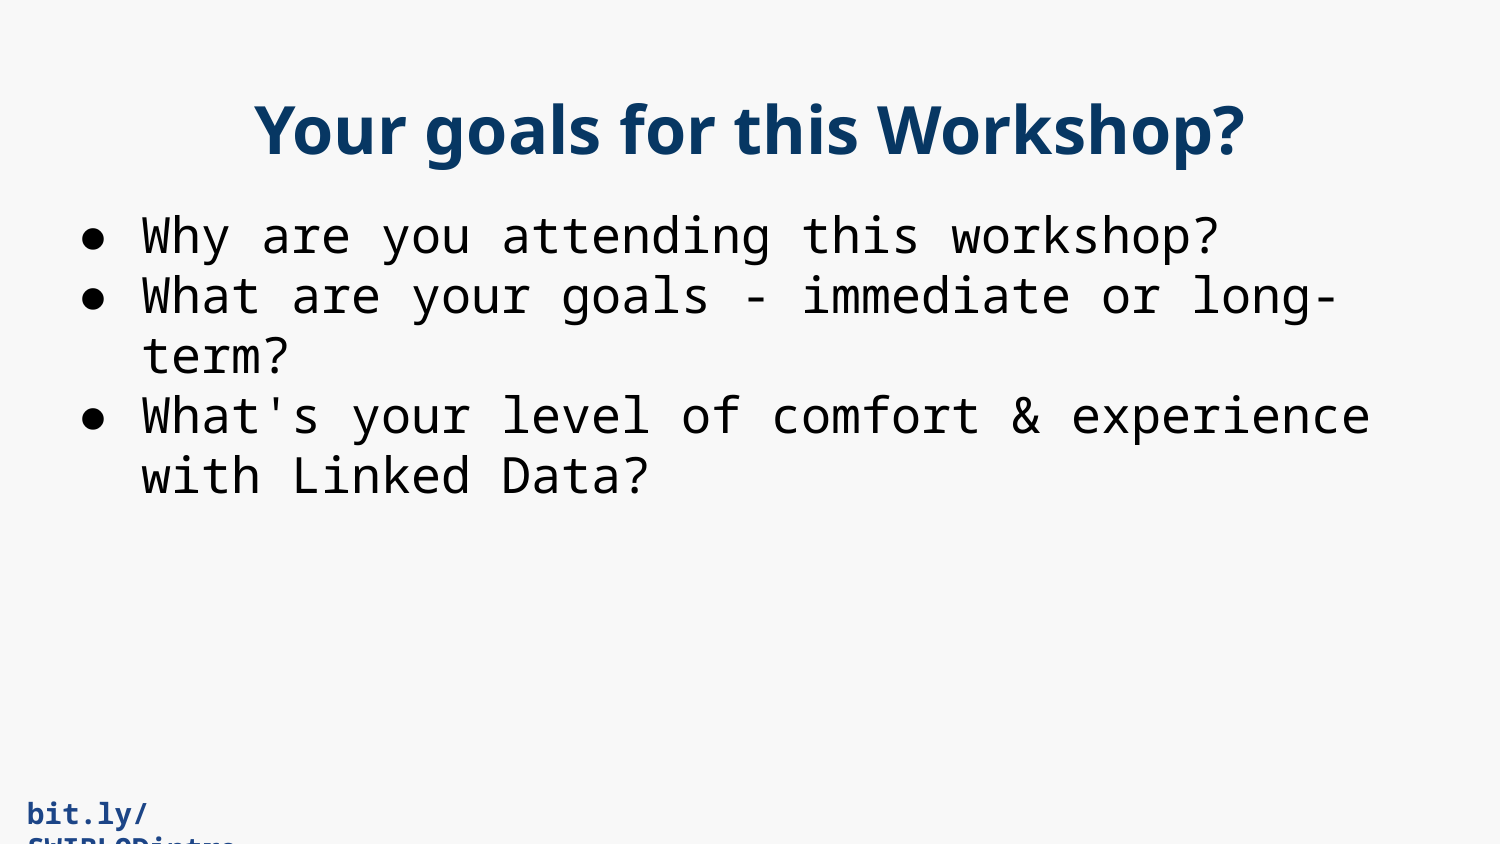

# Your goals for this Workshop?
Why are you attending this workshop?
What are your goals - immediate or long-term?
What's your level of comfort & experience with Linked Data?